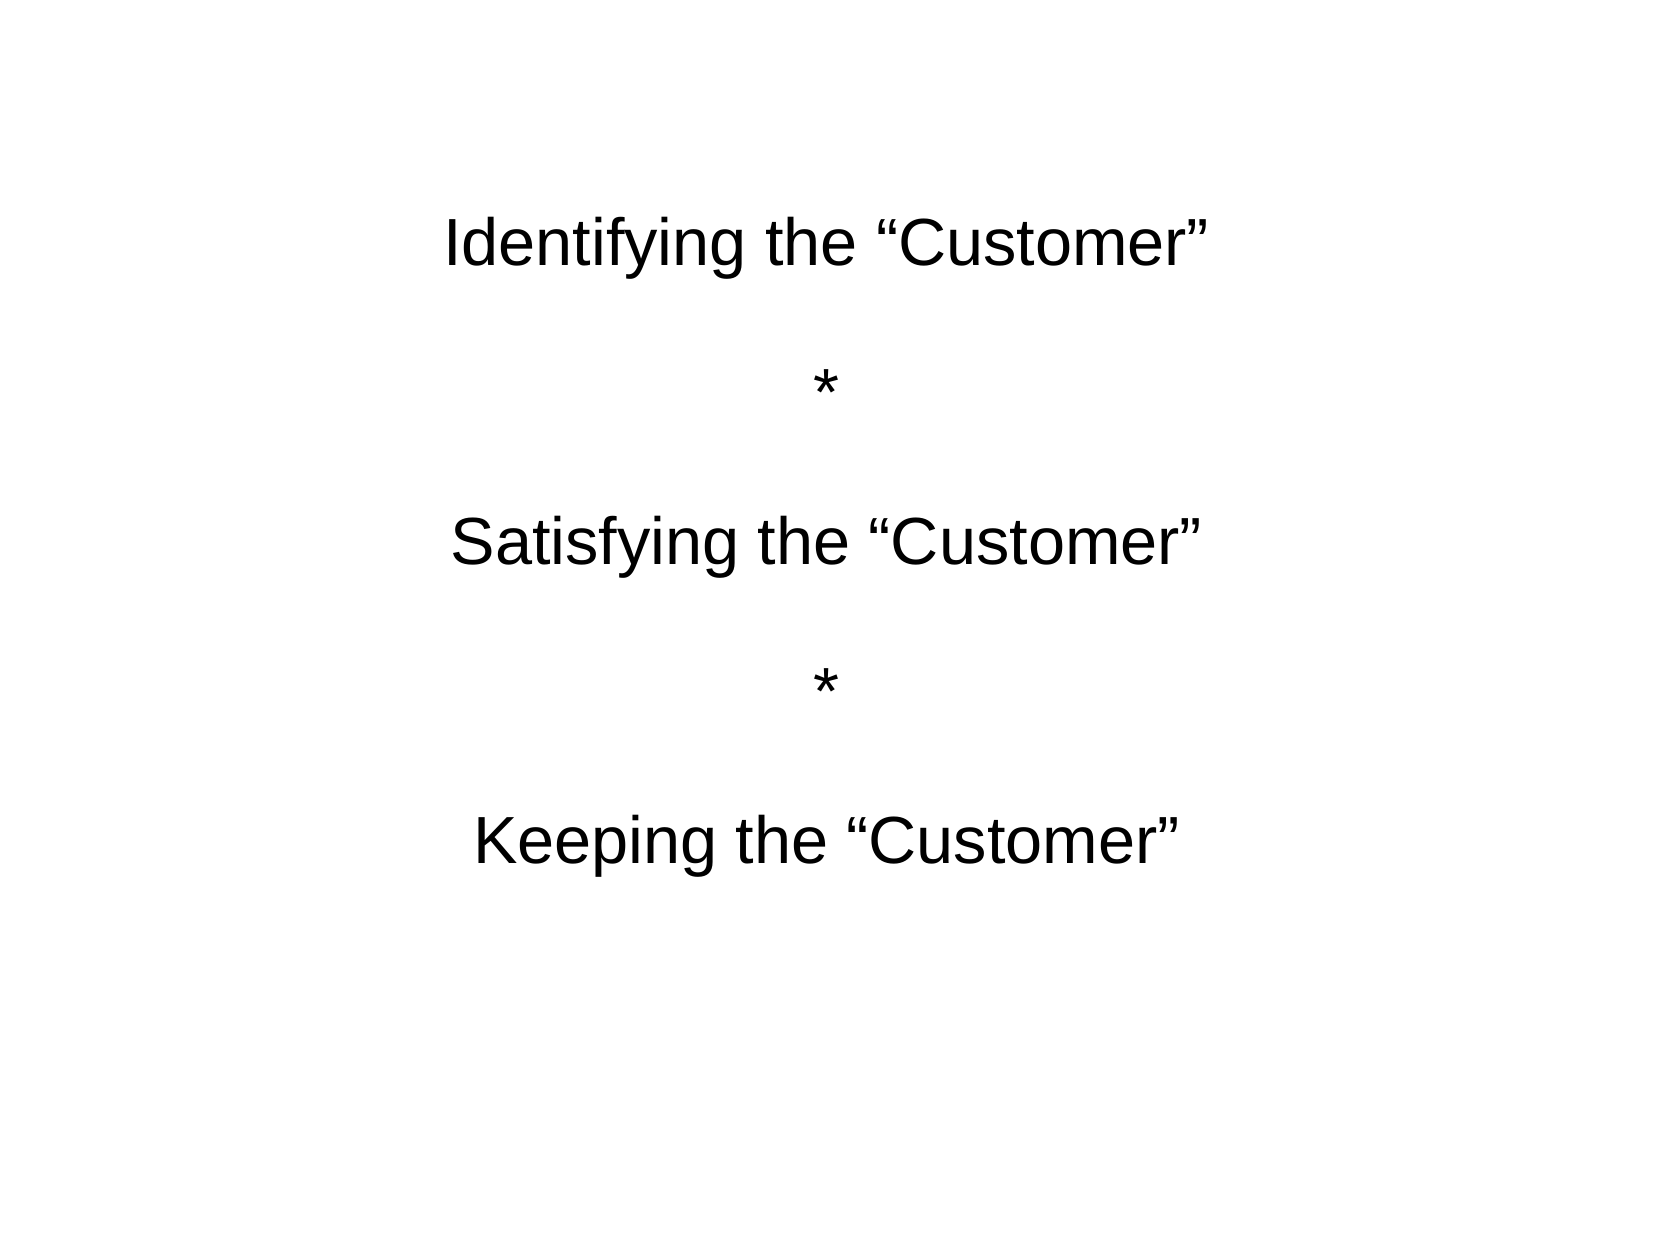

# Identifying the “Customer”
*
Satisfying the “Customer”
*
Keeping the “Customer”